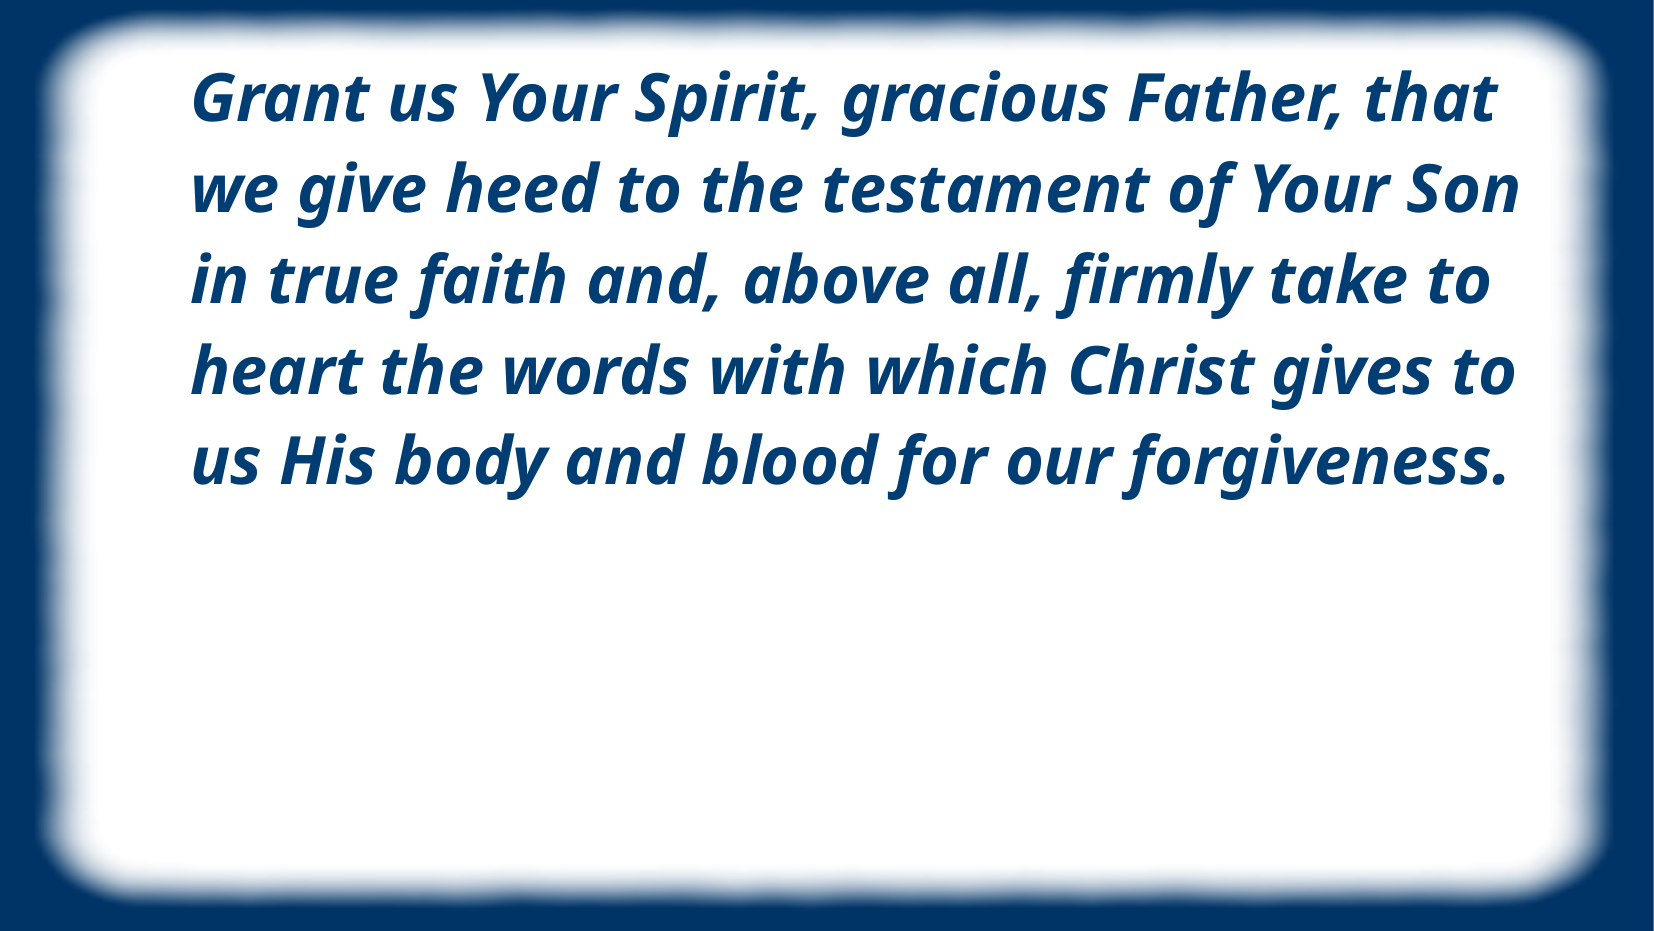

Grant us Your Spirit, gracious Father, that
 we give heed to the testament of Your Son
 in true faith and, above all, firmly take to
 heart the words with which Christ gives to
 us His body and blood for our forgiveness.